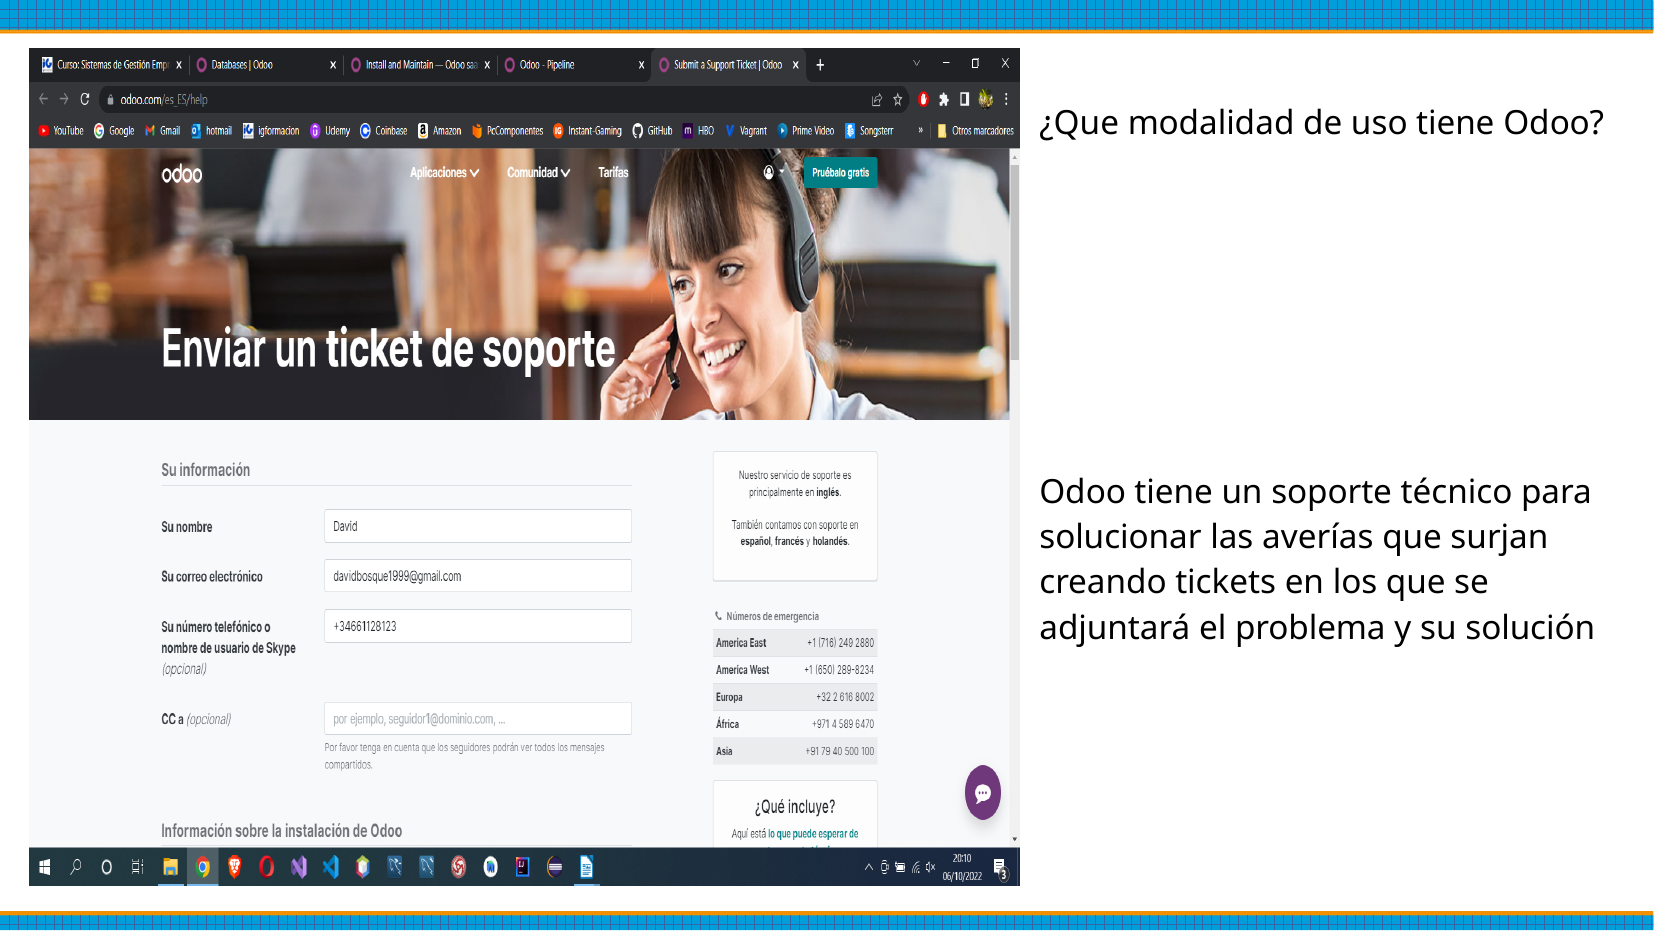

¿Que modalidad de uso tiene Odoo?
Odoo tiene un soporte técnico para solucionar las averías que surjan creando tickets en los que se adjuntará el problema y su solución